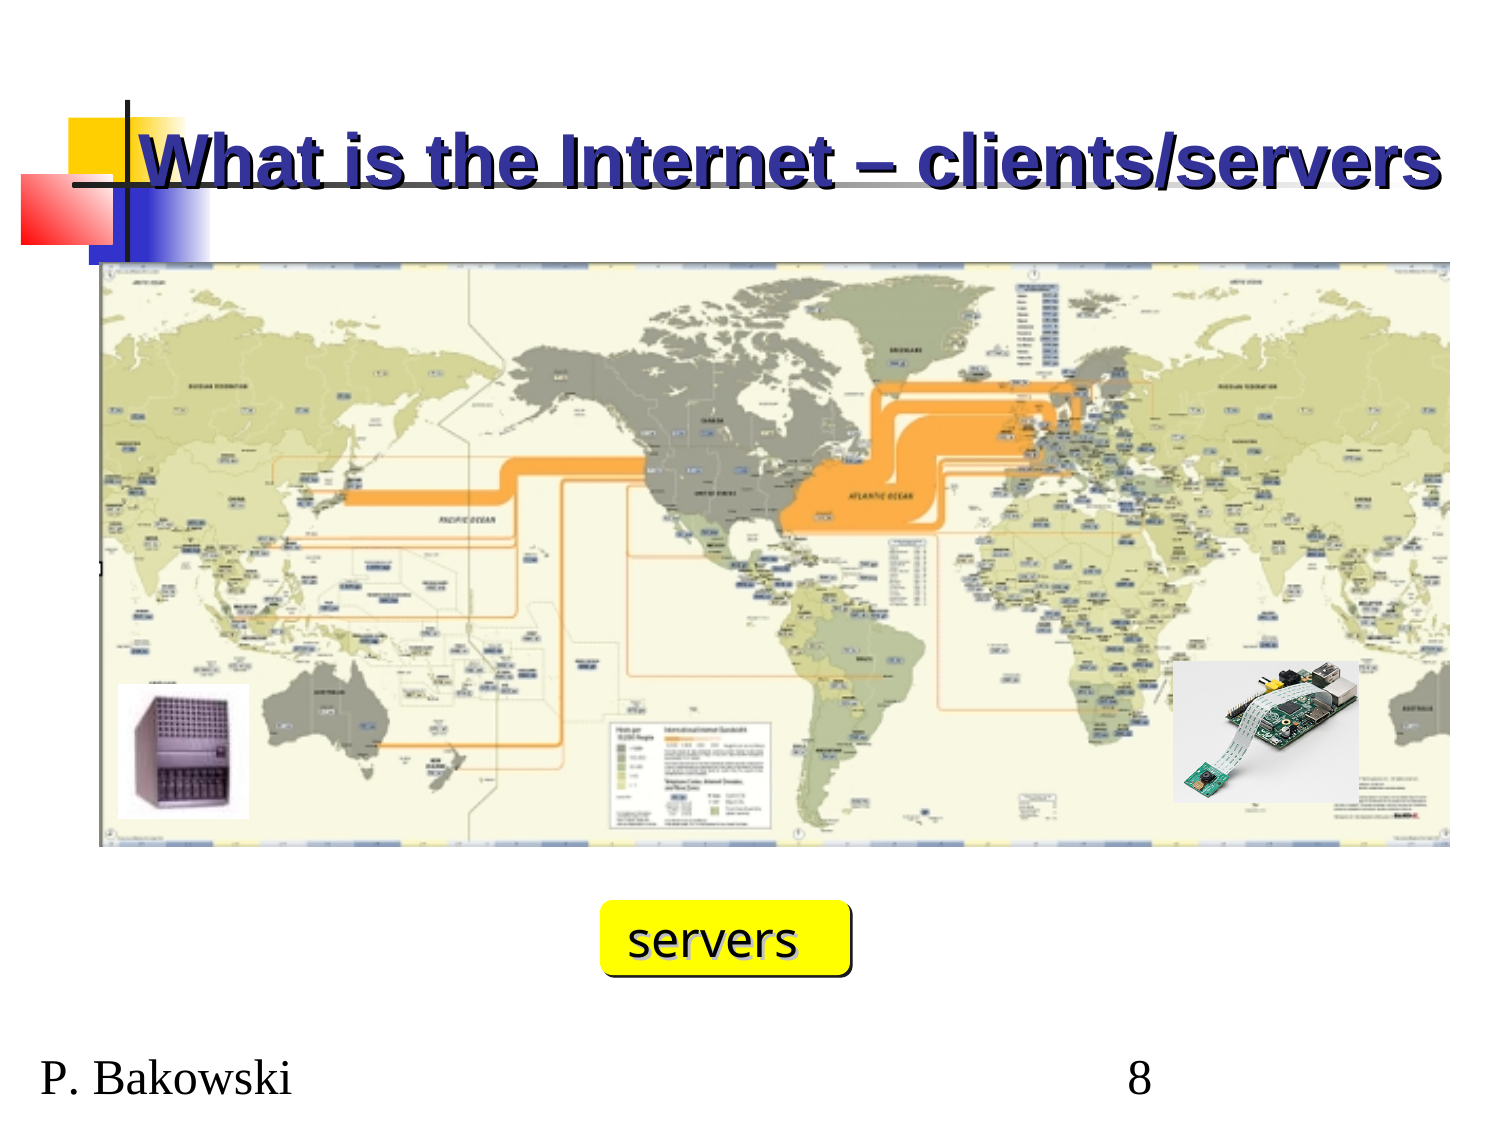

# What is the Internet – clients/servers
servers
P.Bakowski
8